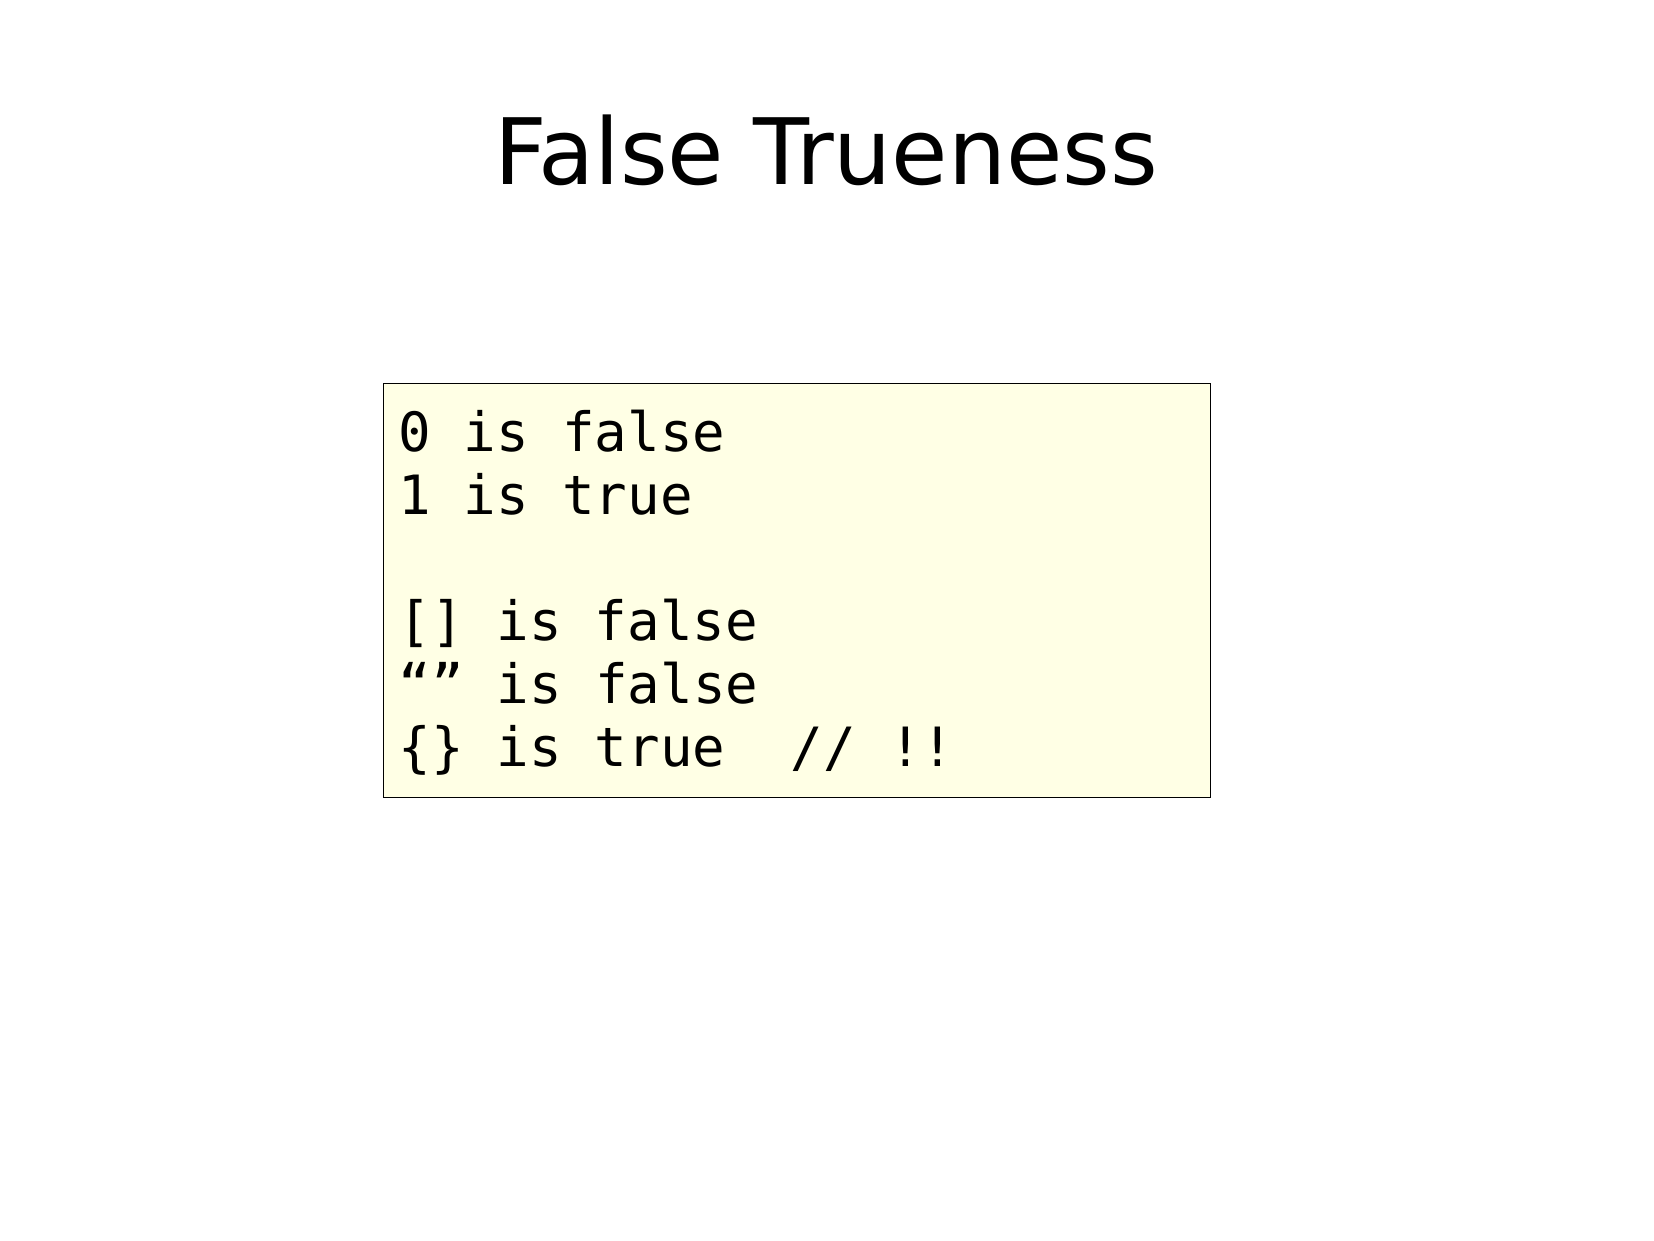

# False Trueness
0 is false
1 is true
[] is false
“” is false
{} is true // !!